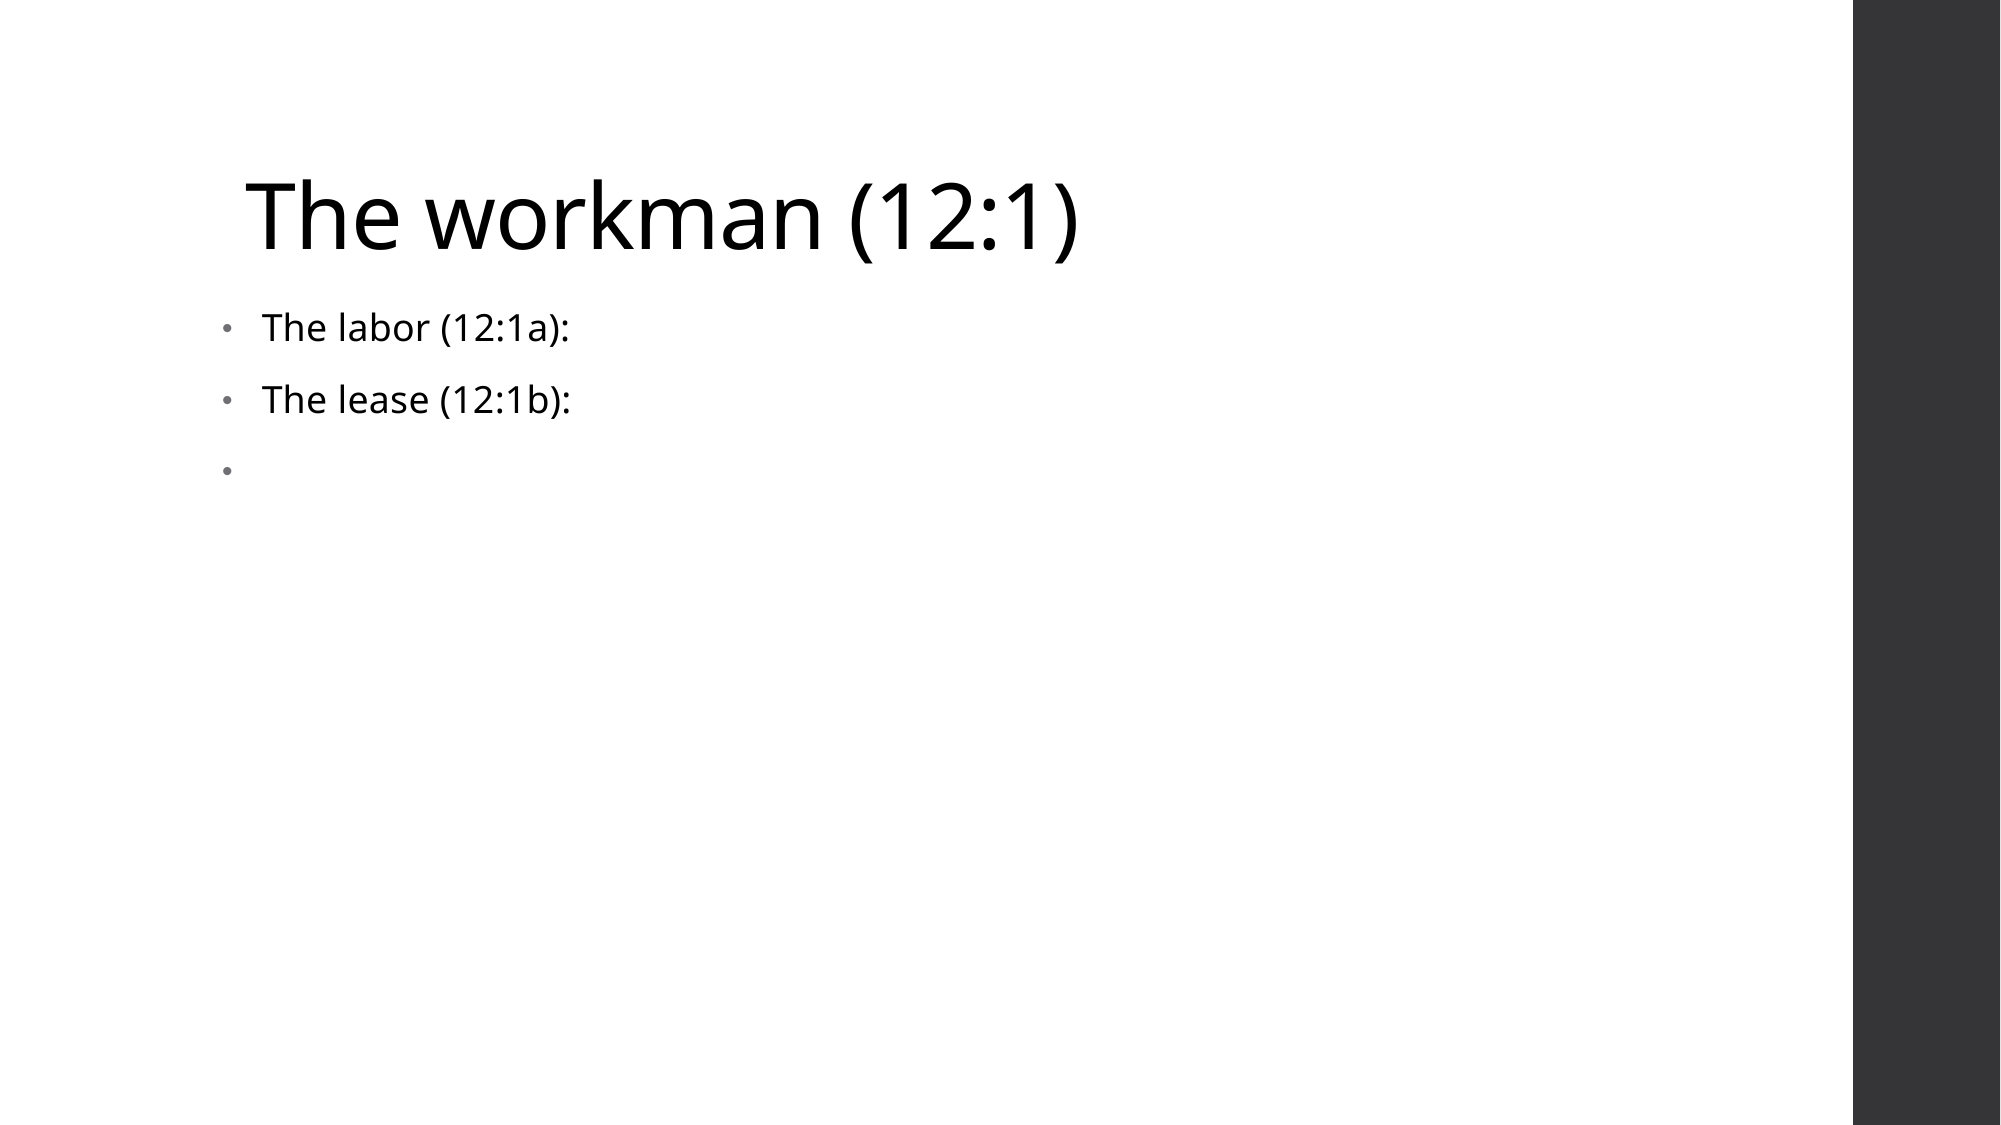

# The workman (12:1)
 The labor (12:1a):
 The lease (12:1b):